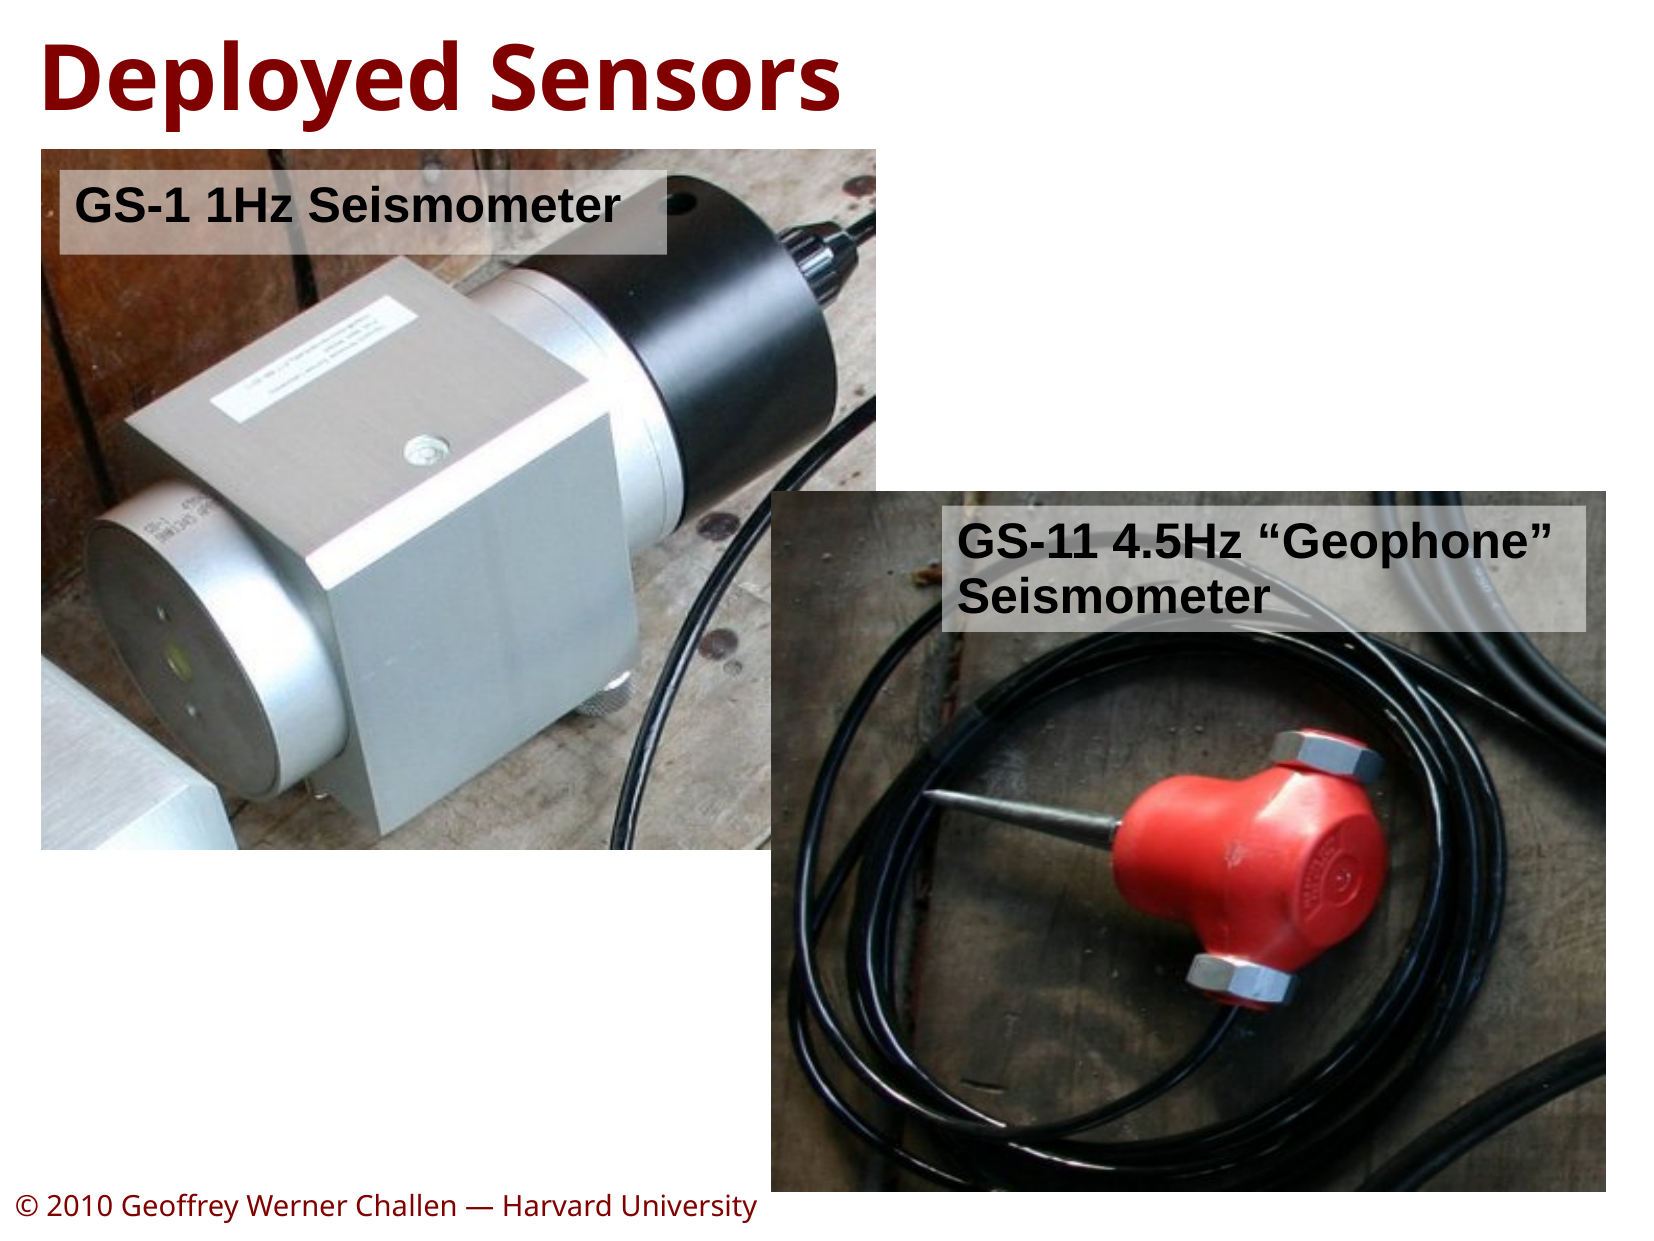

# Deployed Sensors
GS-1 1Hz Seismometer
GS-11 4.5Hz “Geophone” Seismometer